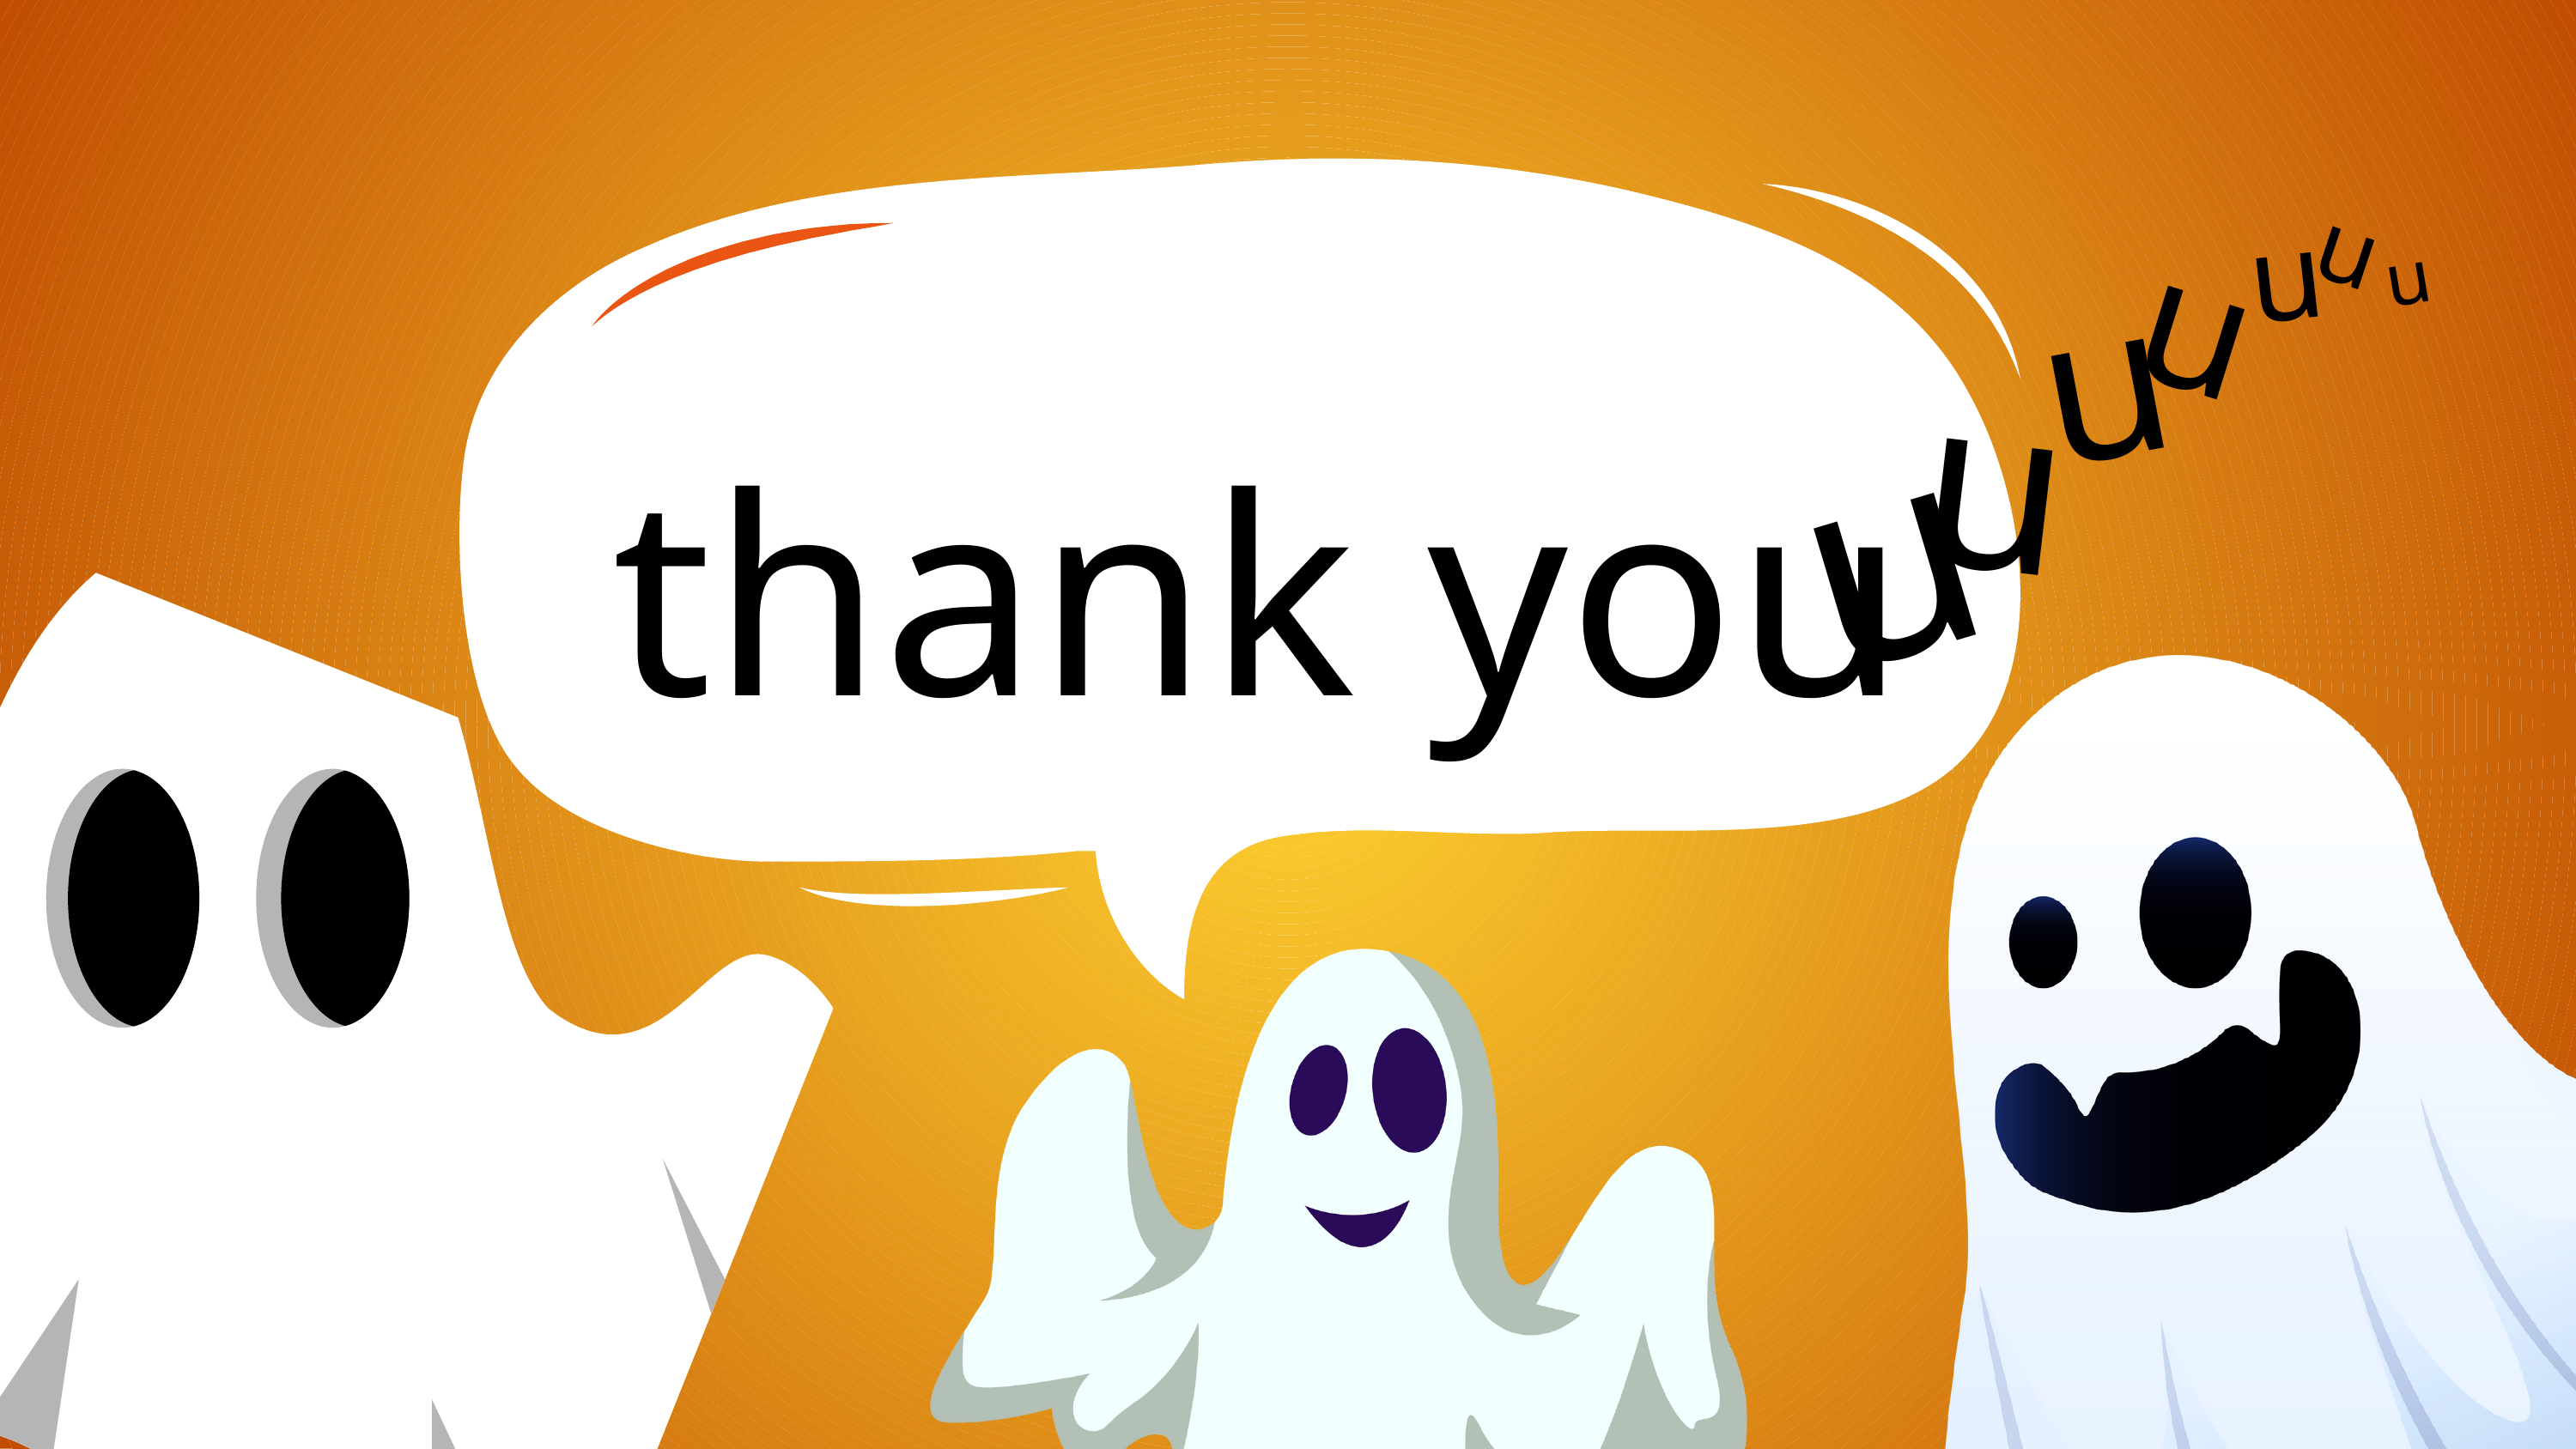

u
u
u
u
u
u
u
thank you